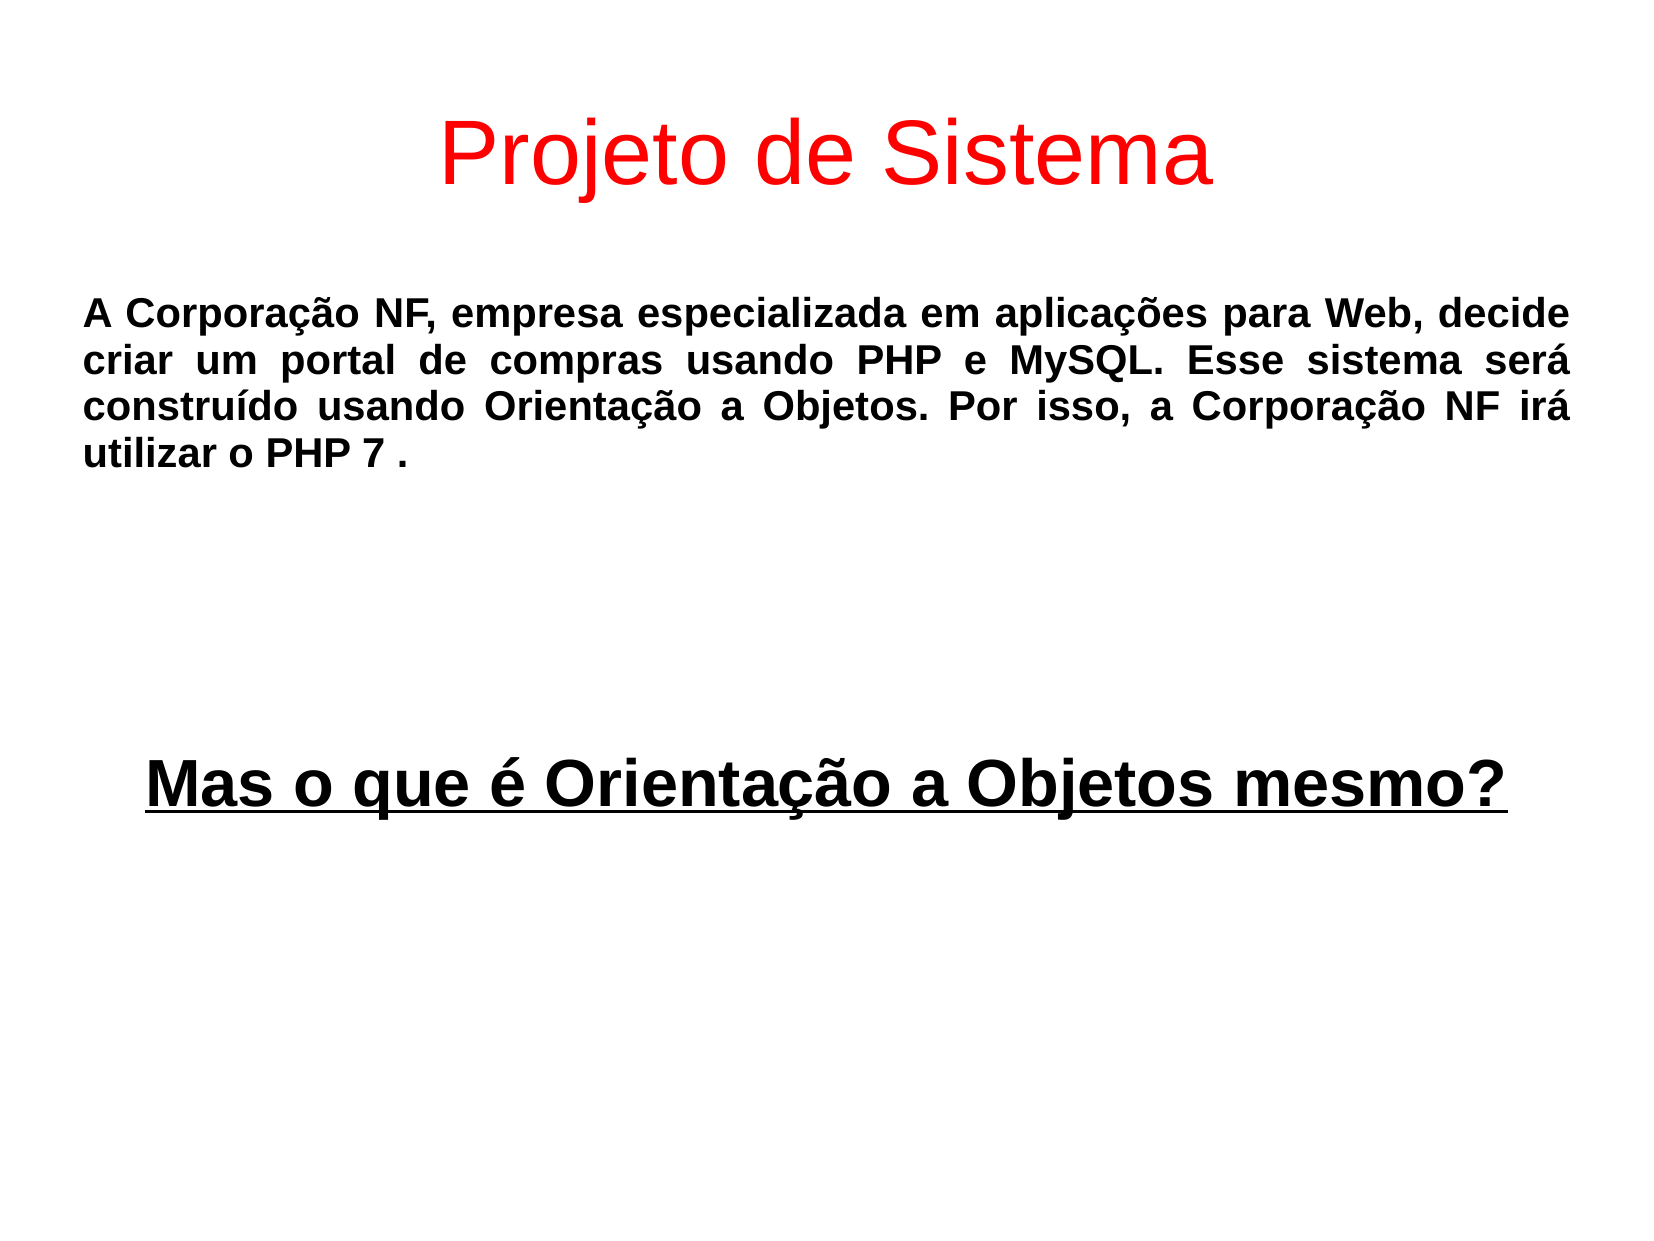

# Projeto de Sistema
A Corporação NF, empresa especializada em aplicações para Web, decide criar um portal de compras usando PHP e MySQL. Esse sistema será construído usando Orientação a Objetos. Por isso, a Corporação NF irá utilizar o PHP 7 .
Mas o que é Orientação a Objetos mesmo?